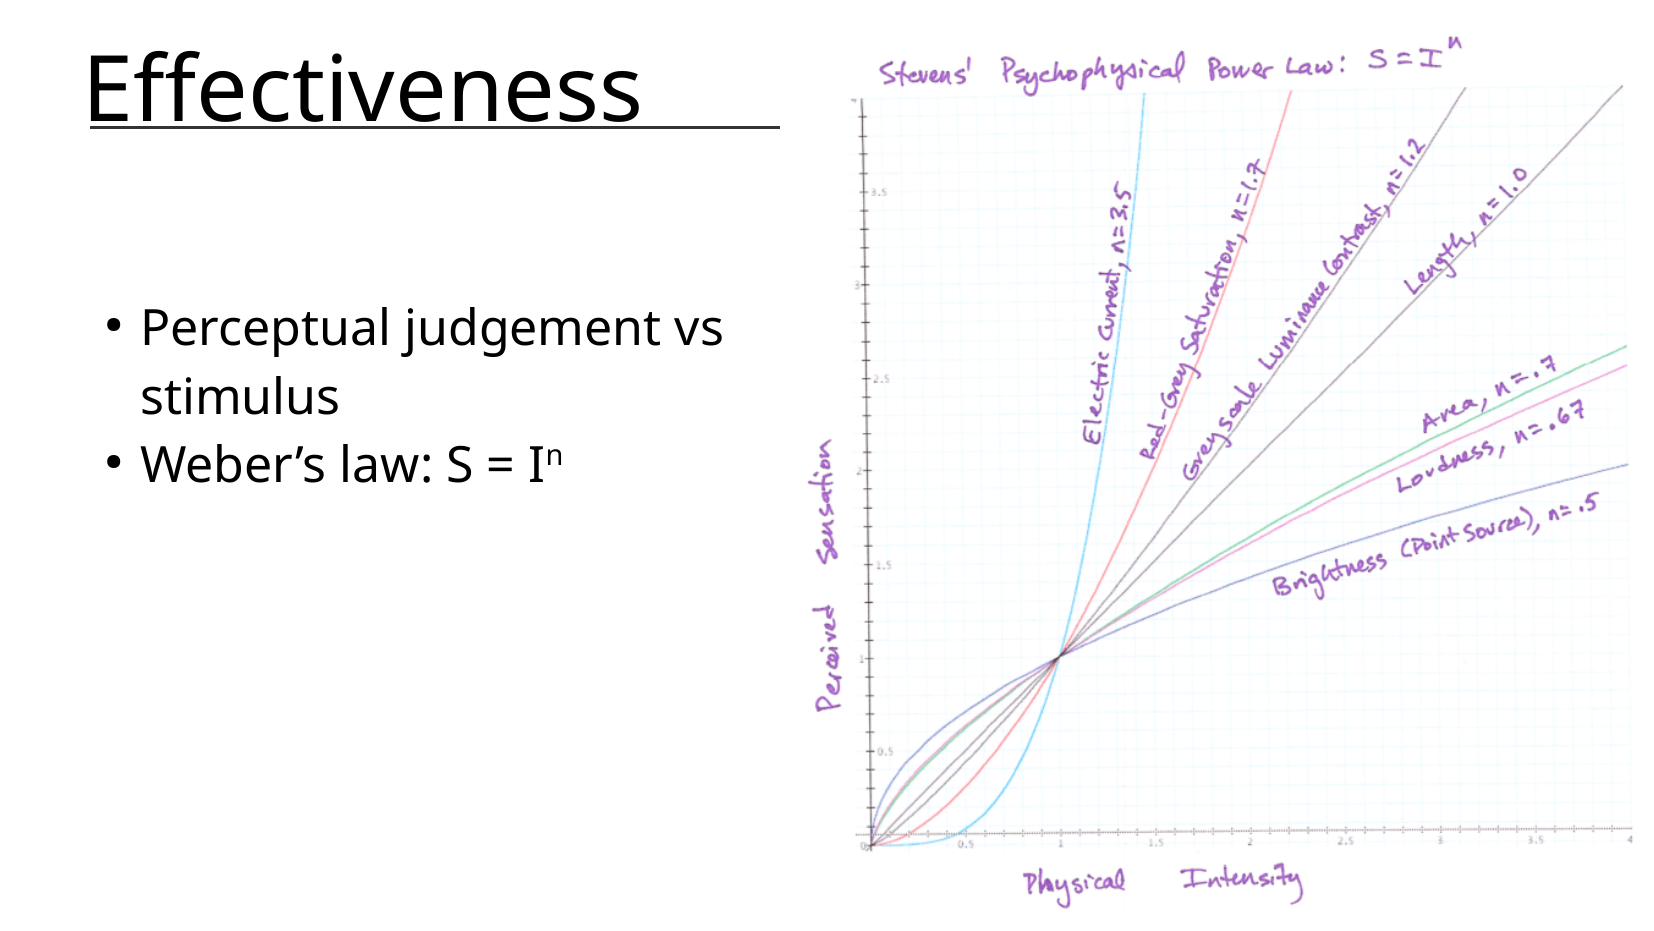

# Effectiveness
Perceptual judgement vs stimulus
Weber’s law: S = In
15